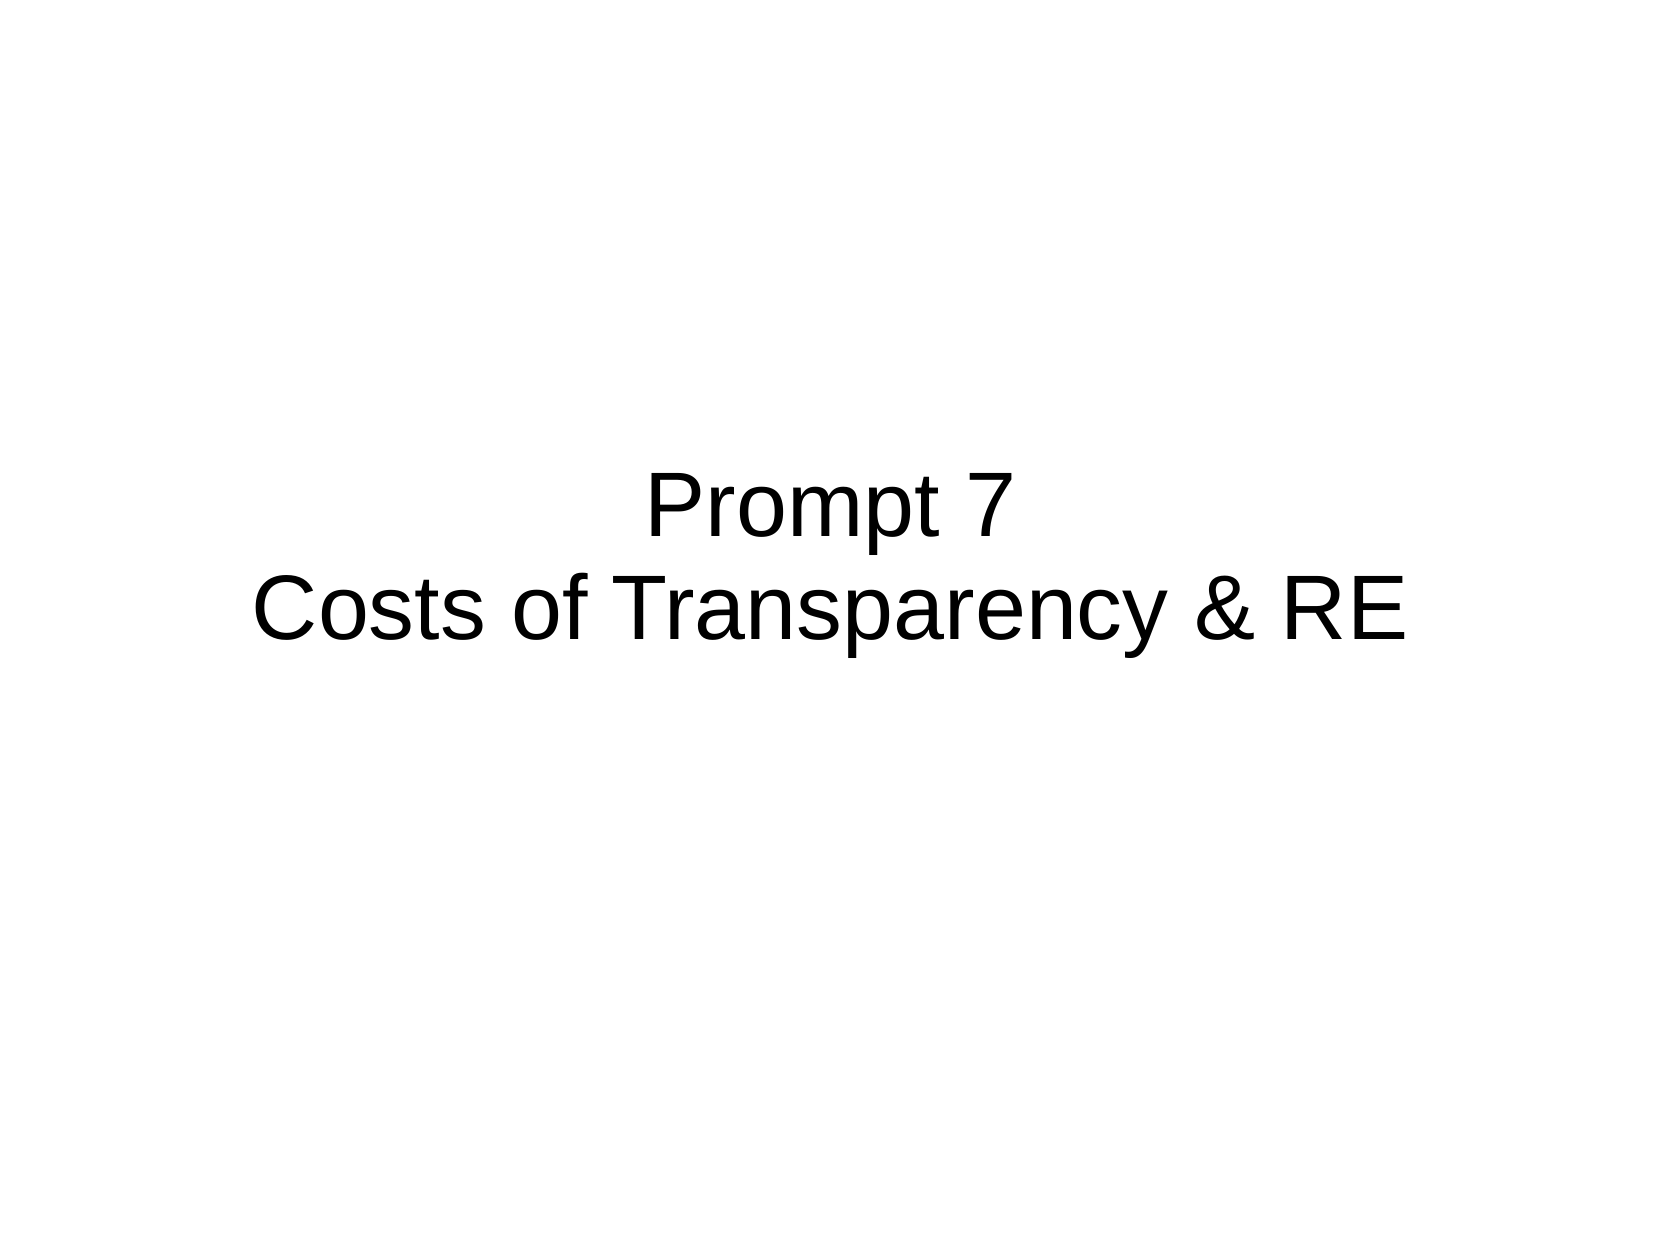

# Prompt 7 Costs of Transparency & RE